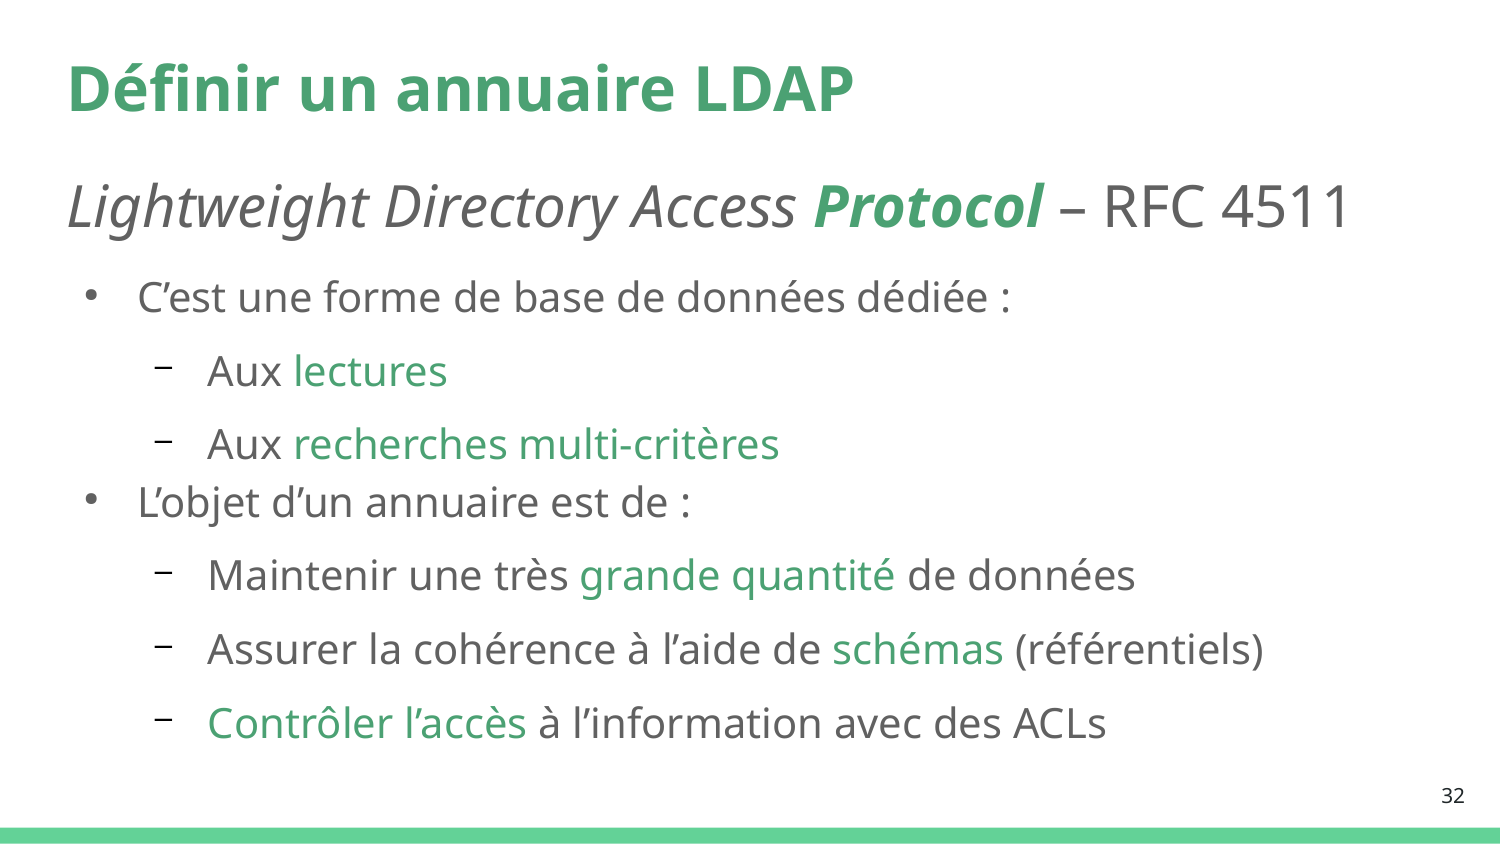

Définir un annuaire LDAP
# Lightweight Directory Access Protocol – RFC 4511
C’est une forme de base de données dédiée :
Aux lectures
Aux recherches multi-critères
L’objet d’un annuaire est de :
Maintenir une très grande quantité de données
Assurer la cohérence à l’aide de schémas (référentiels)
Contrôler l’accès à l’information avec des ACLs